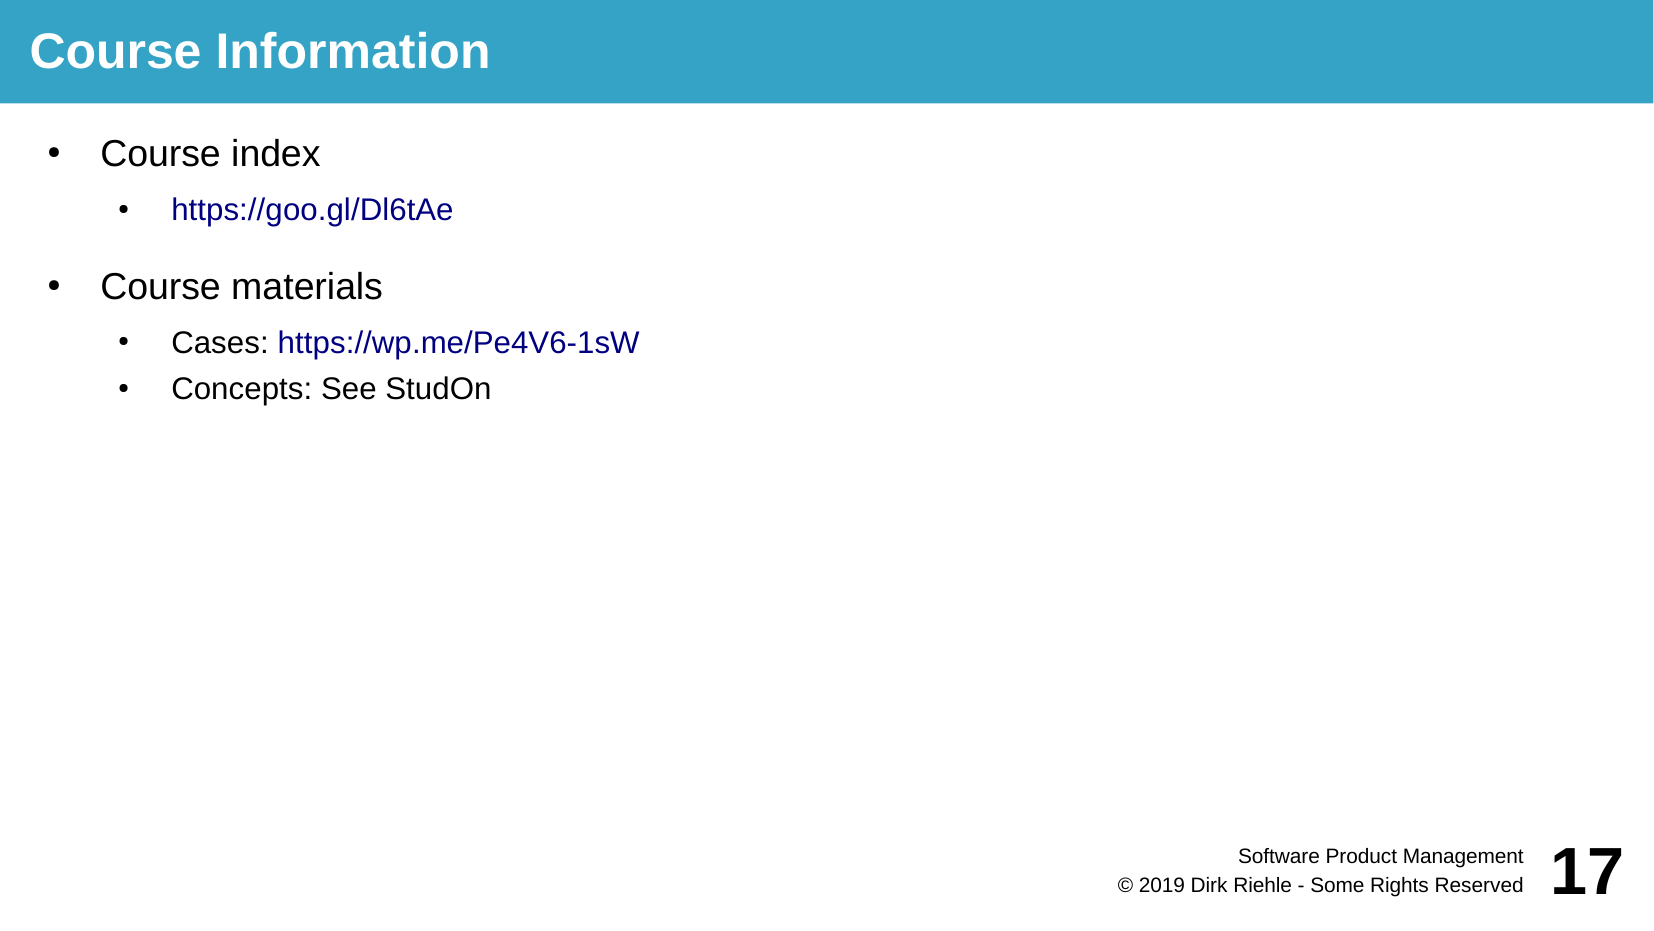

# Course Information
Course index
https://goo.gl/Dl6tAe
Course materials
Cases: https://wp.me/Pe4V6-1sW
Concepts: See StudOn
Software Product Management
17
© 2019 Dirk Riehle - Some Rights Reserved